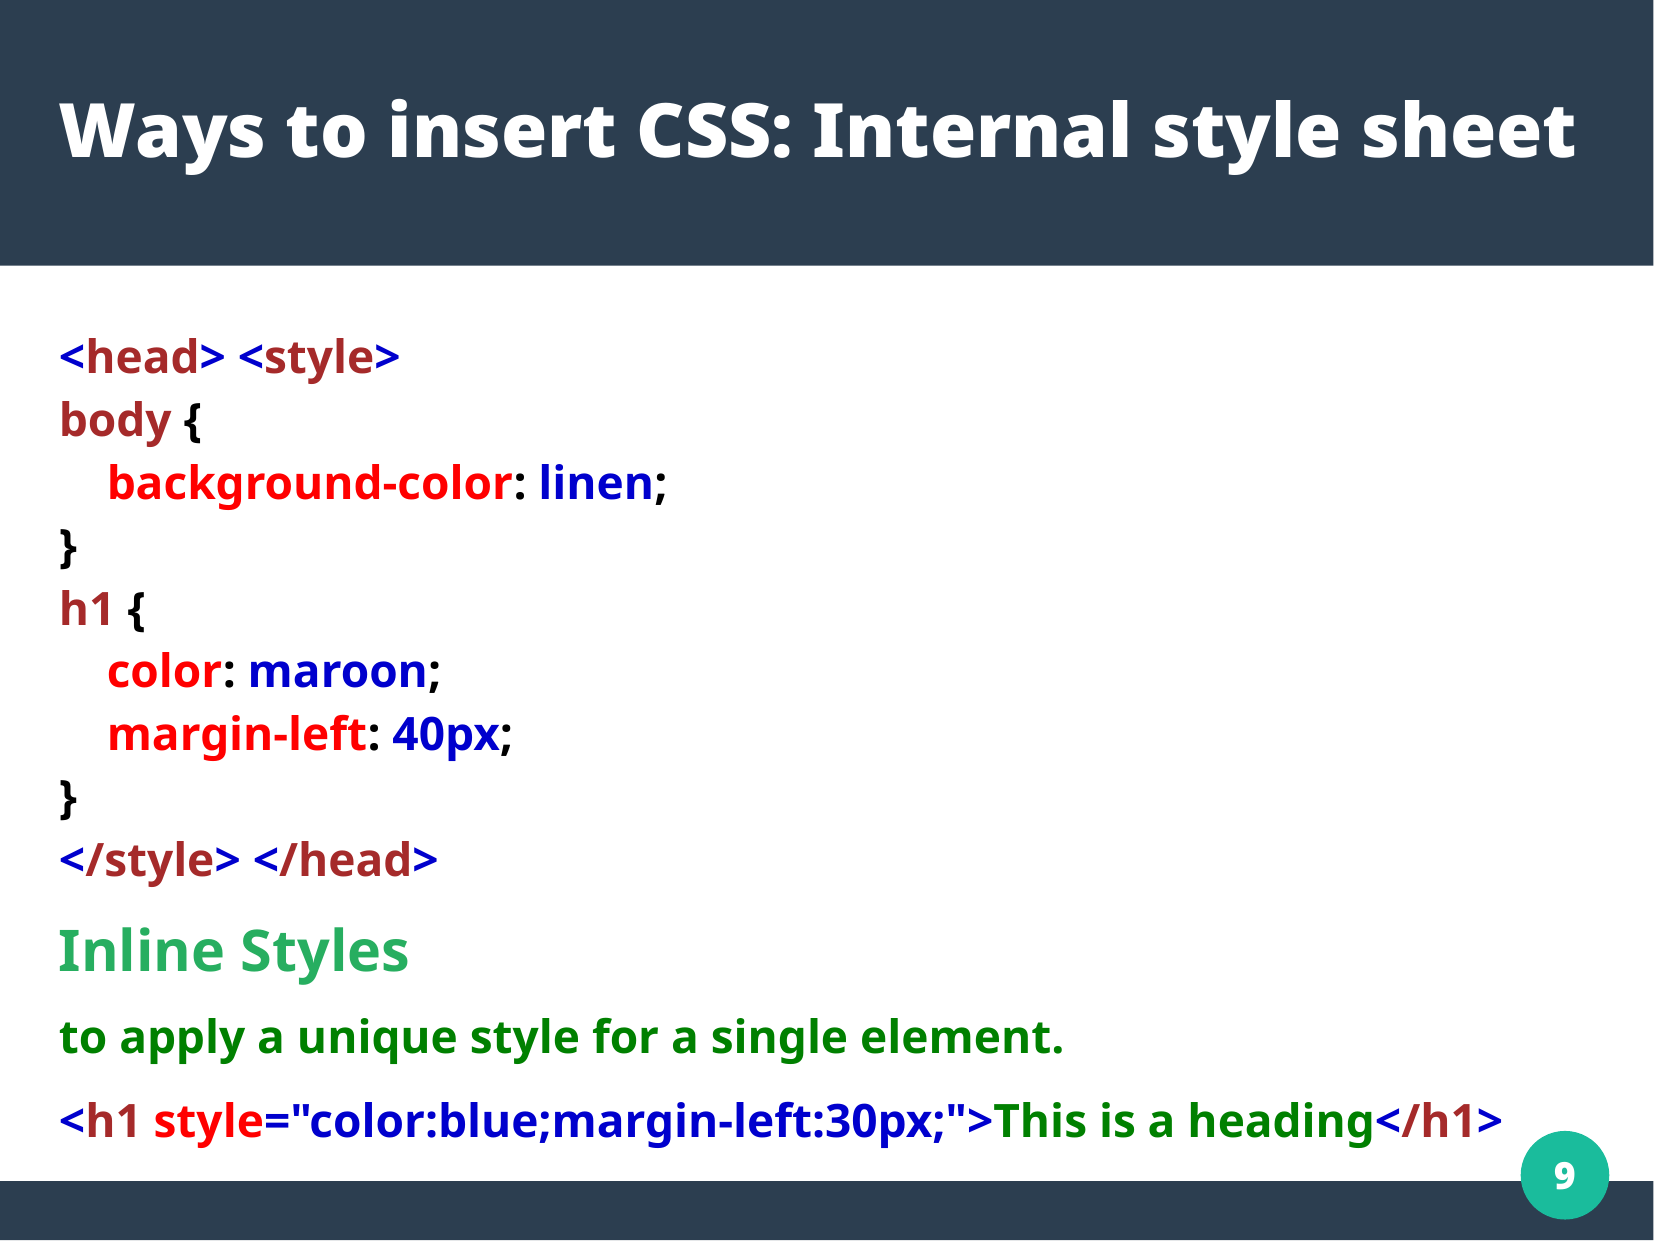

# Ways to insert CSS: Internal style sheet
<head> <style>
body {
    background-color: linen;
}
h1 {
    color: maroon;
    margin-left: 40px;
}
</style> </head>
Inline Styles
to apply a unique style for a single element.
<h1 style="color:blue;margin-left:30px;">This is a heading</h1>
9